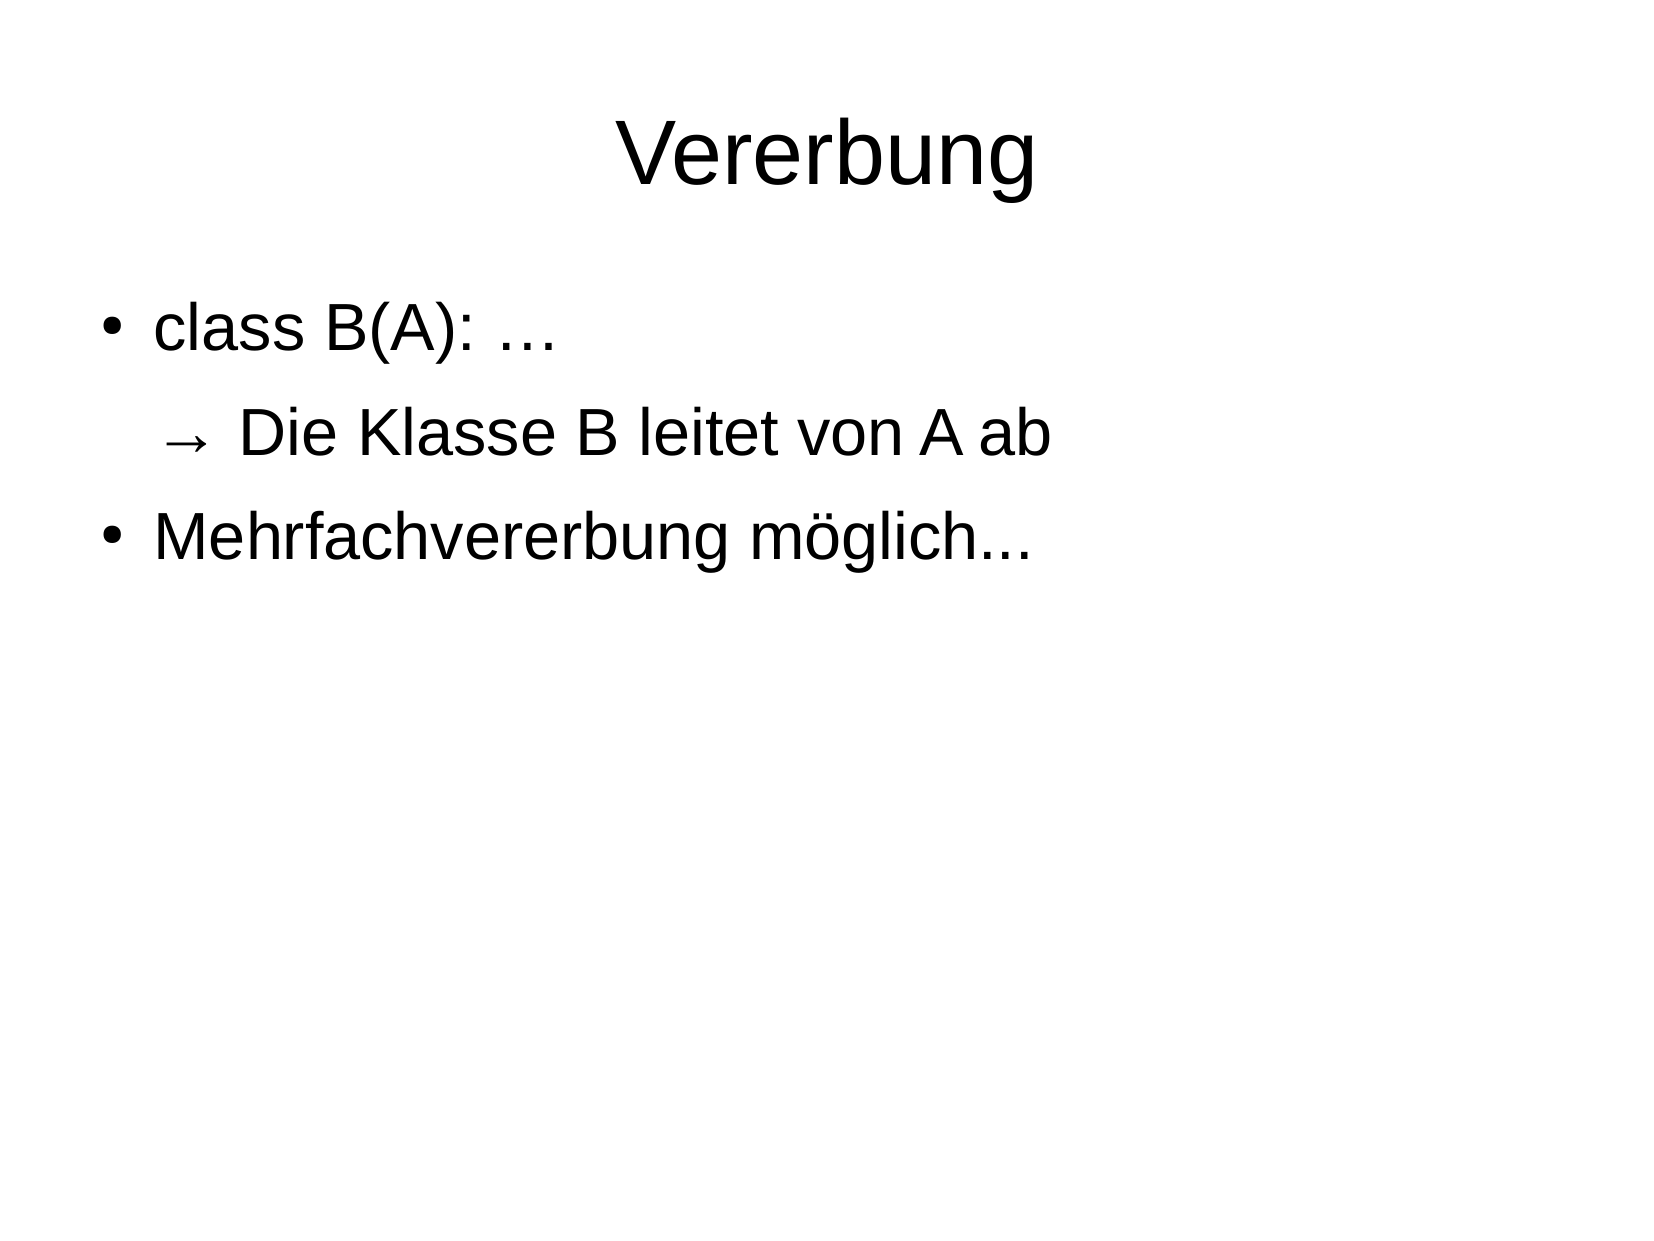

# Vererbung
class B(A): …
→ Die Klasse B leitet von A ab
Mehrfachvererbung möglich...